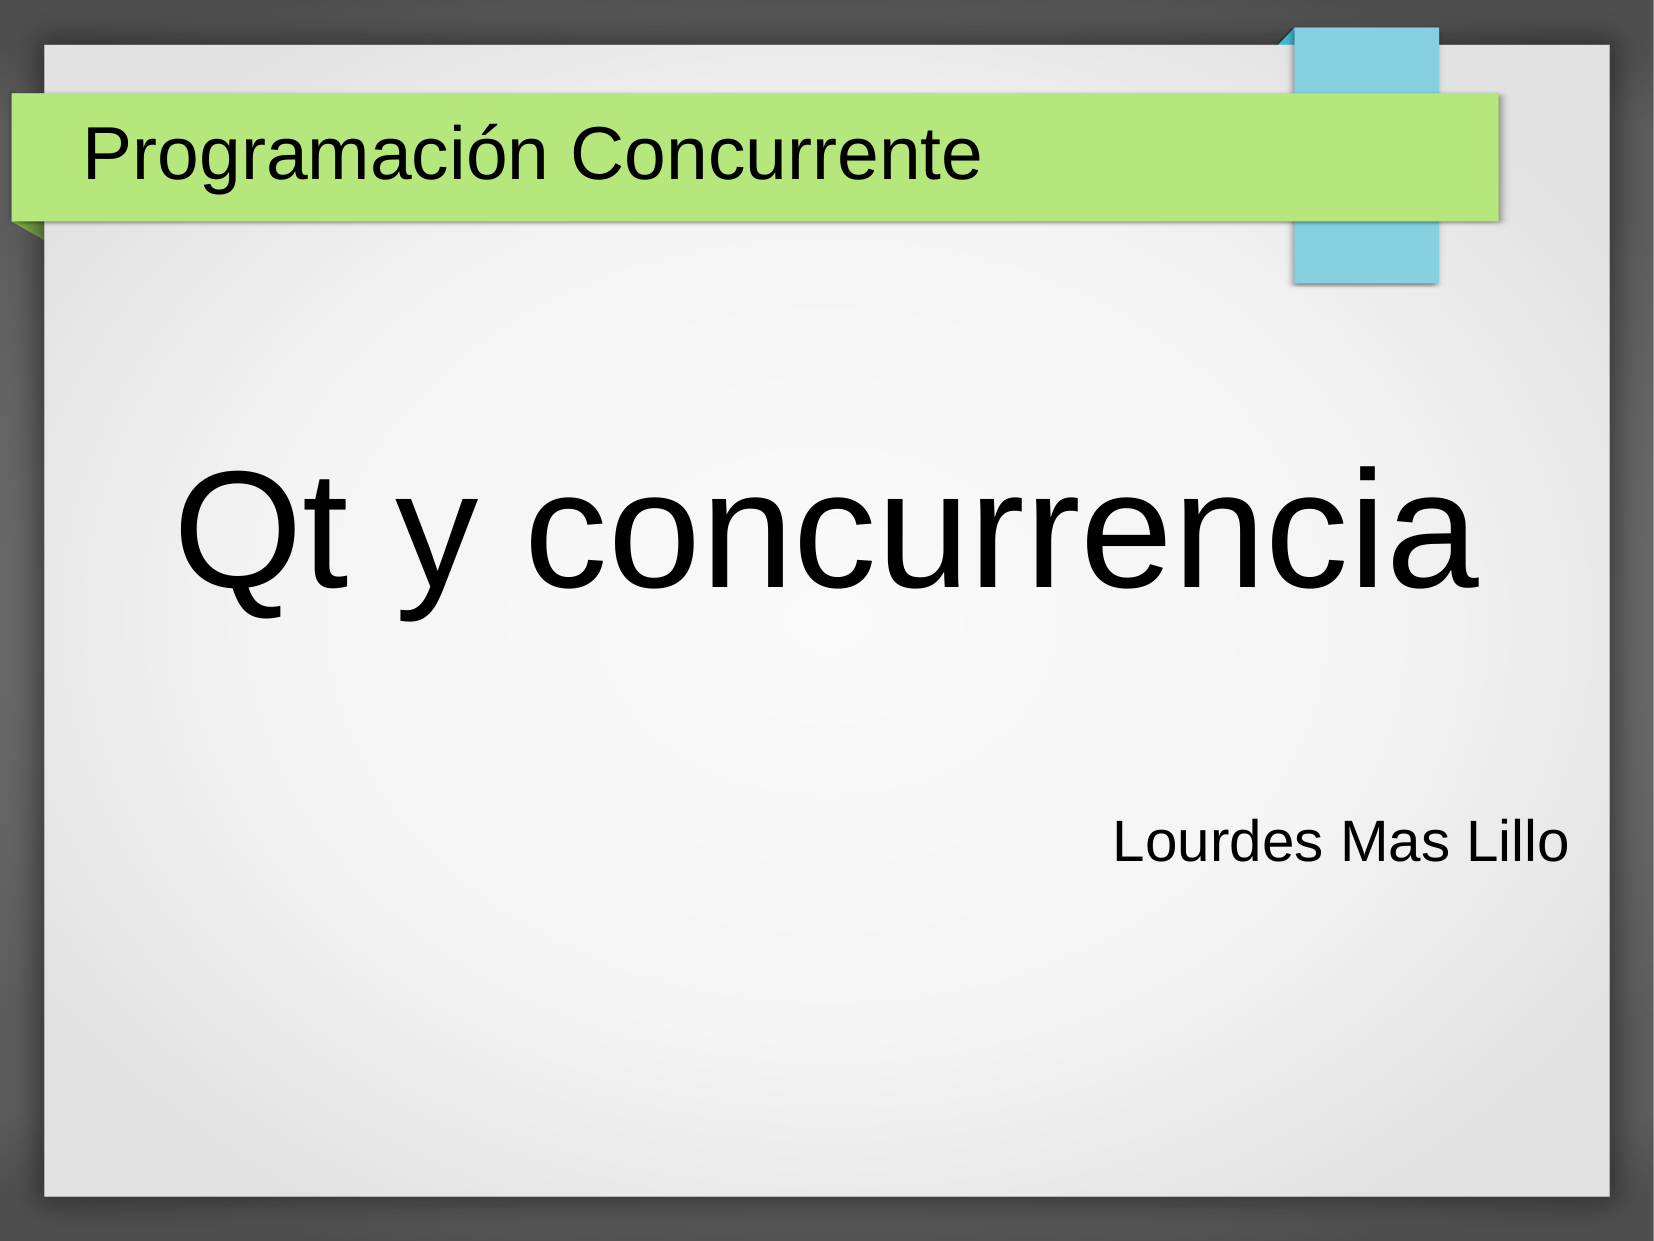

# Programación Concurrente
Qt y concurrencia
Lourdes Mas Lillo